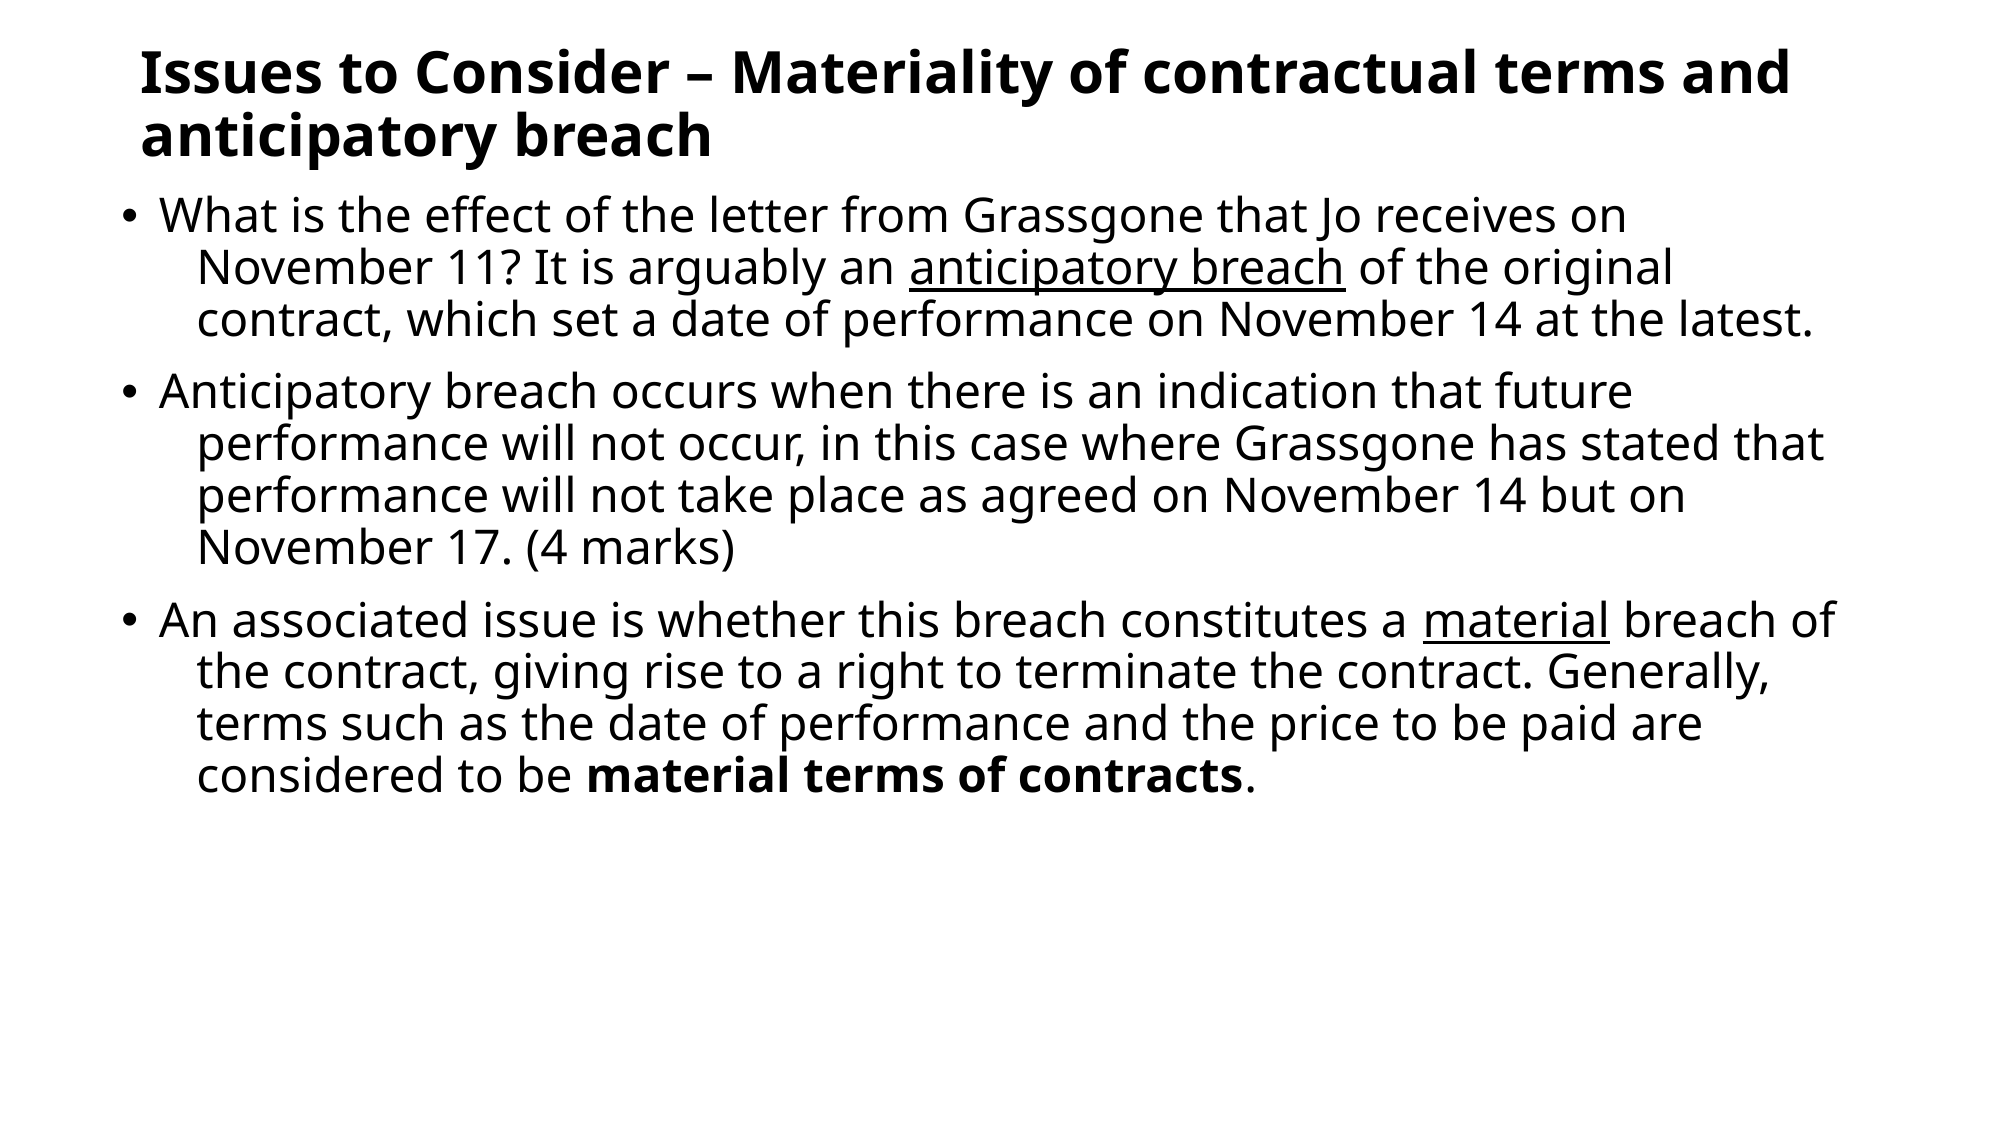

# Issues to Consider – Materiality of contractual terms and anticipatory breach
What is the effect of the letter from Grassgone that Jo receives on November 11? It is arguably an anticipatory breach of the original contract, which set a date of performance on November 14 at the latest.
Anticipatory breach occurs when there is an indication that future performance will not occur, in this case where Grassgone has stated that performance will not take place as agreed on November 14 but on November 17. (4 marks)
An associated issue is whether this breach constitutes a material breach of the contract, giving rise to a right to terminate the contract. Generally, terms such as the date of performance and the price to be paid are considered to be material terms of contracts.